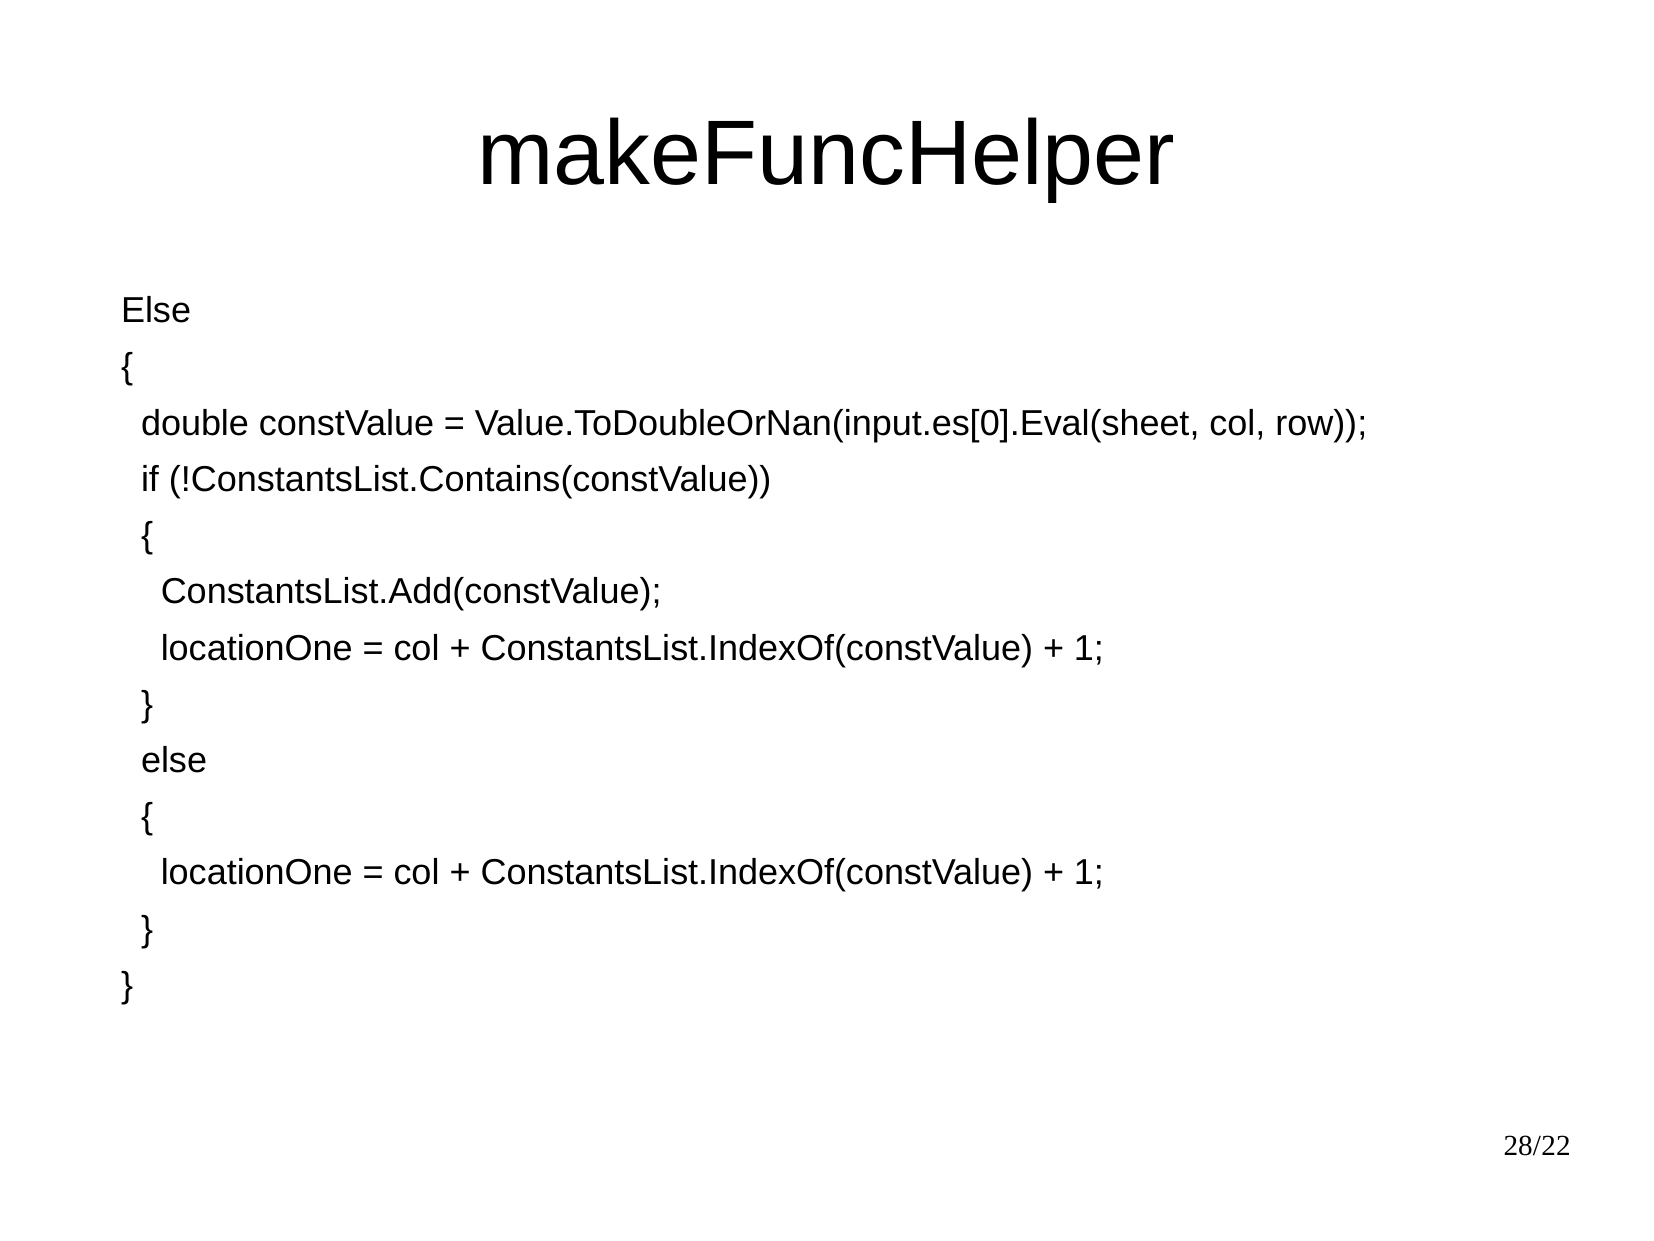

# makeFuncHelper
Else
{
 double constValue = Value.ToDoubleOrNan(input.es[0].Eval(sheet, col, row));
 if (!ConstantsList.Contains(constValue))
 {
 ConstantsList.Add(constValue);
 locationOne = col + ConstantsList.IndexOf(constValue) + 1;
 }
 else
 {
 locationOne = col + ConstantsList.IndexOf(constValue) + 1;
 }
}
22